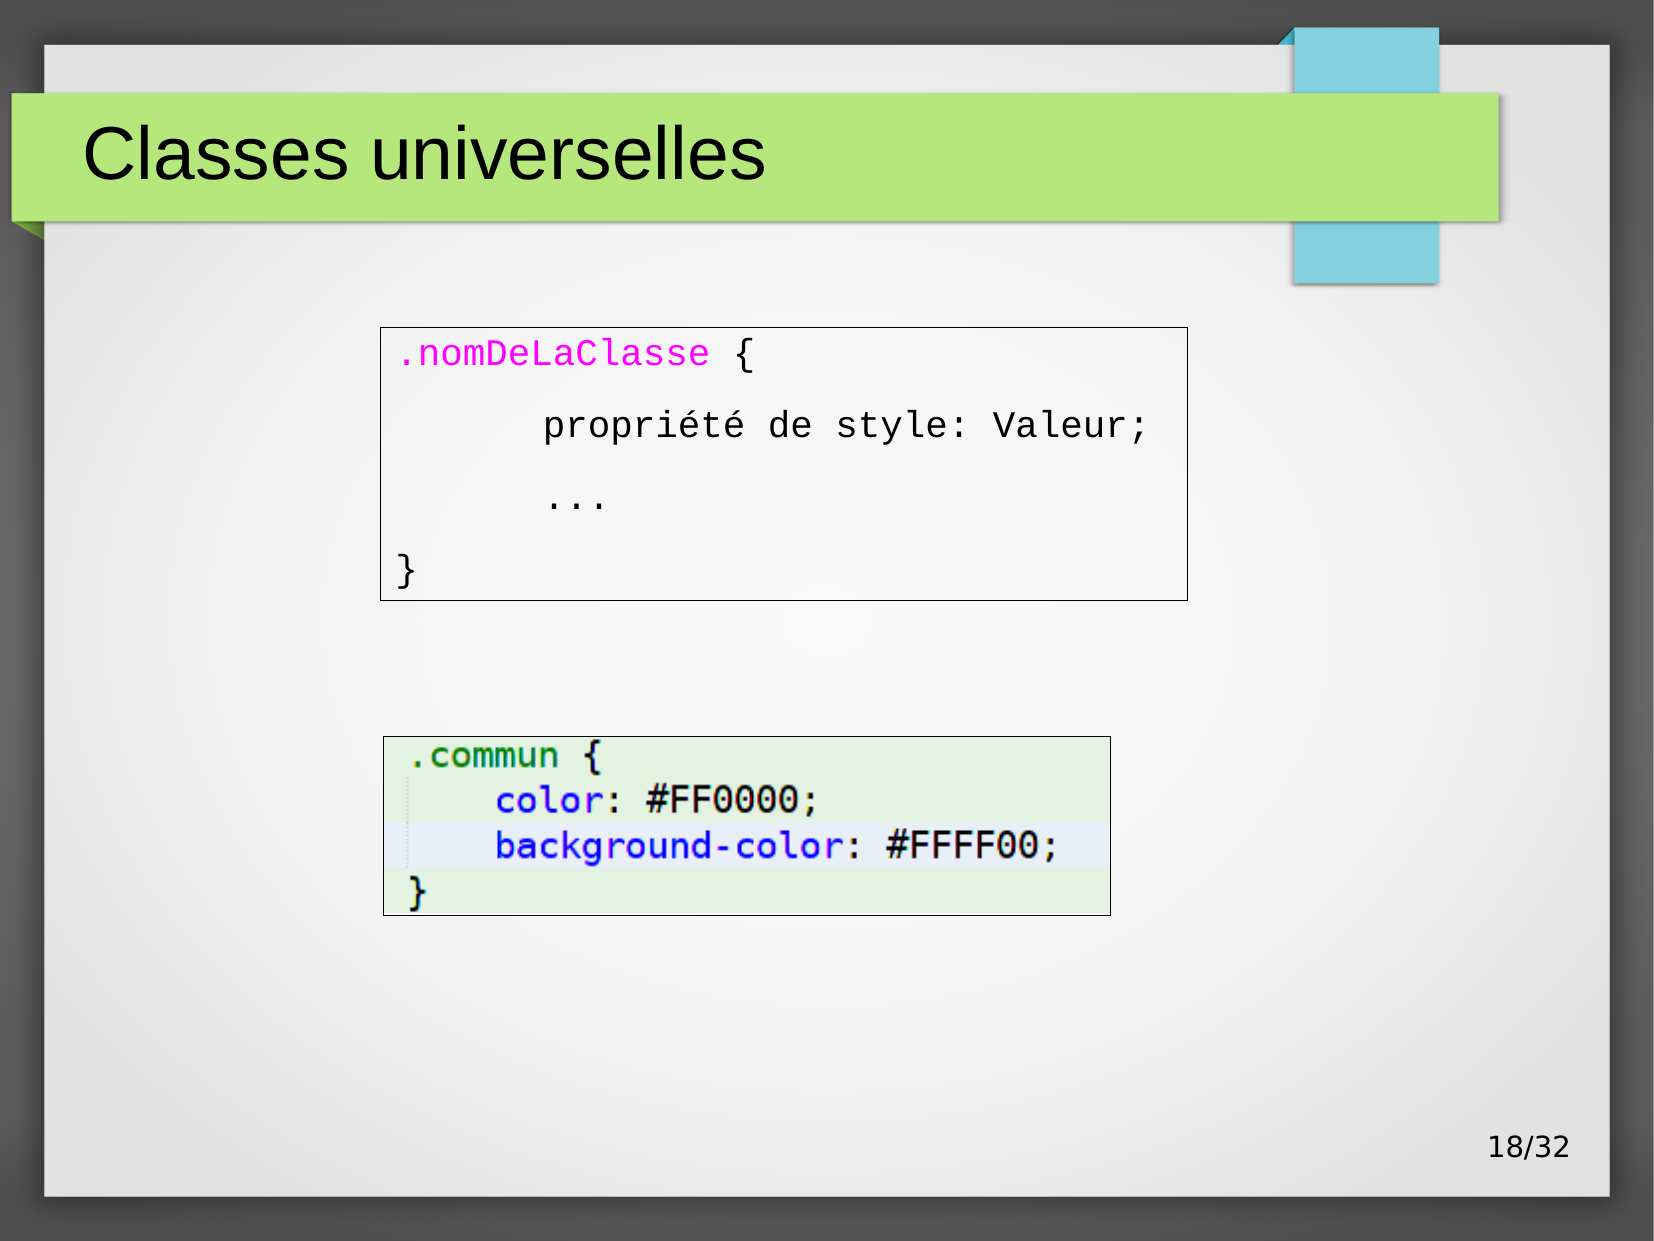

# Classes universelles
.nomDeLaClasse {
		propriété de style: Valeur;
		...
}
18